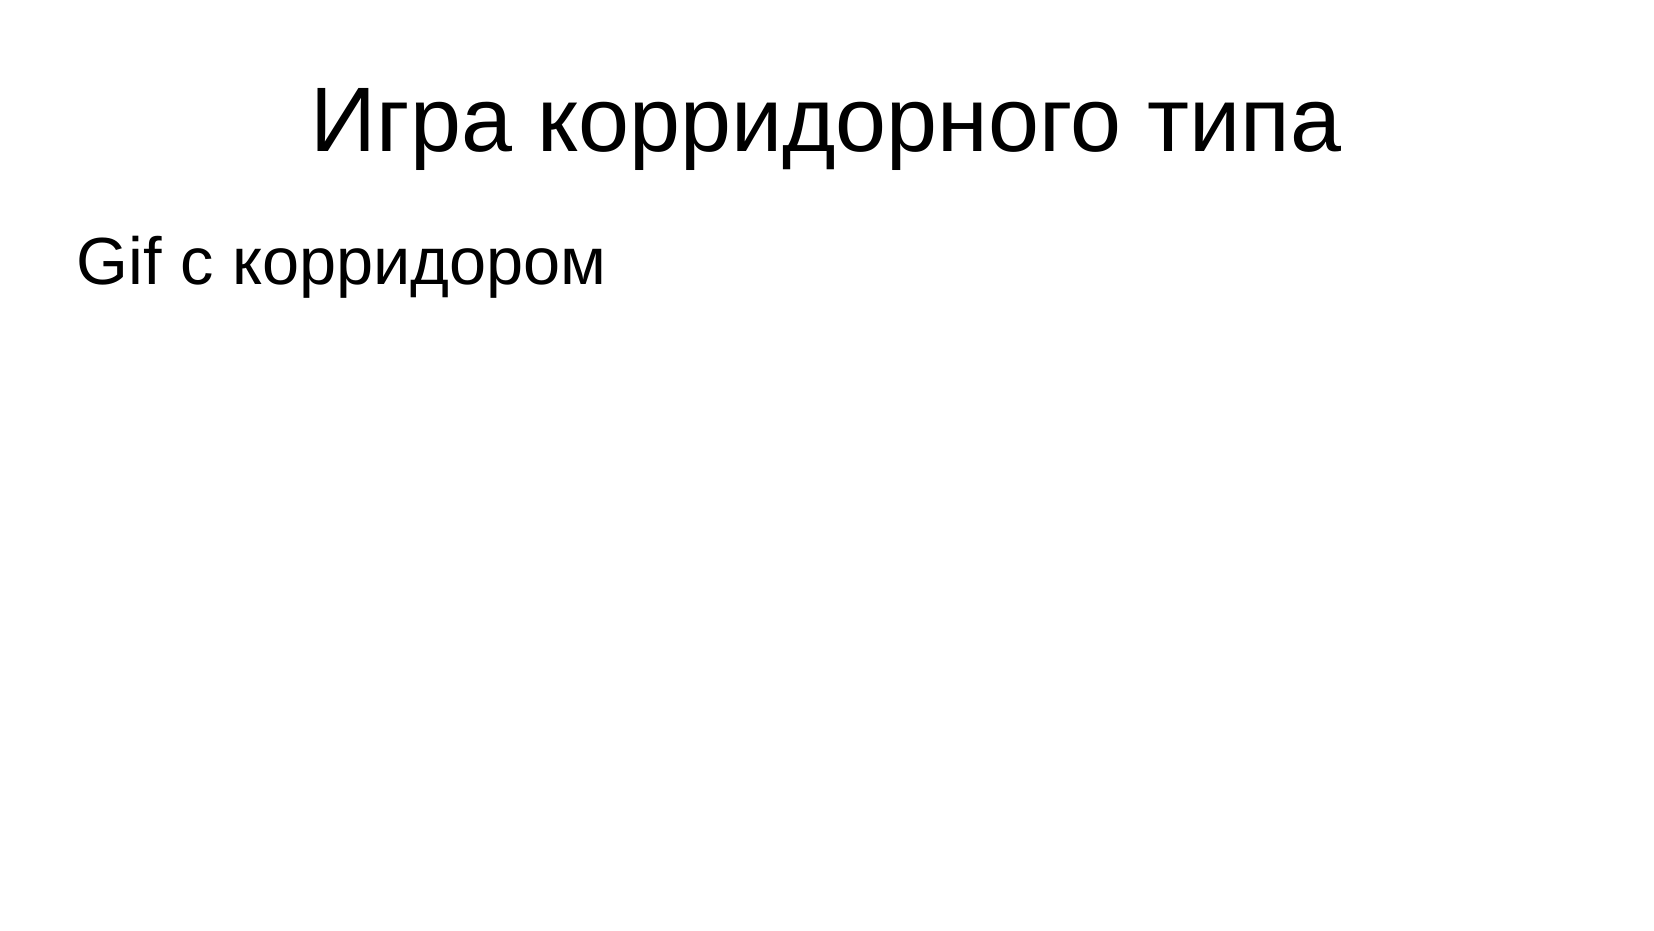

# Игра корридорного типа
Gif с корридором